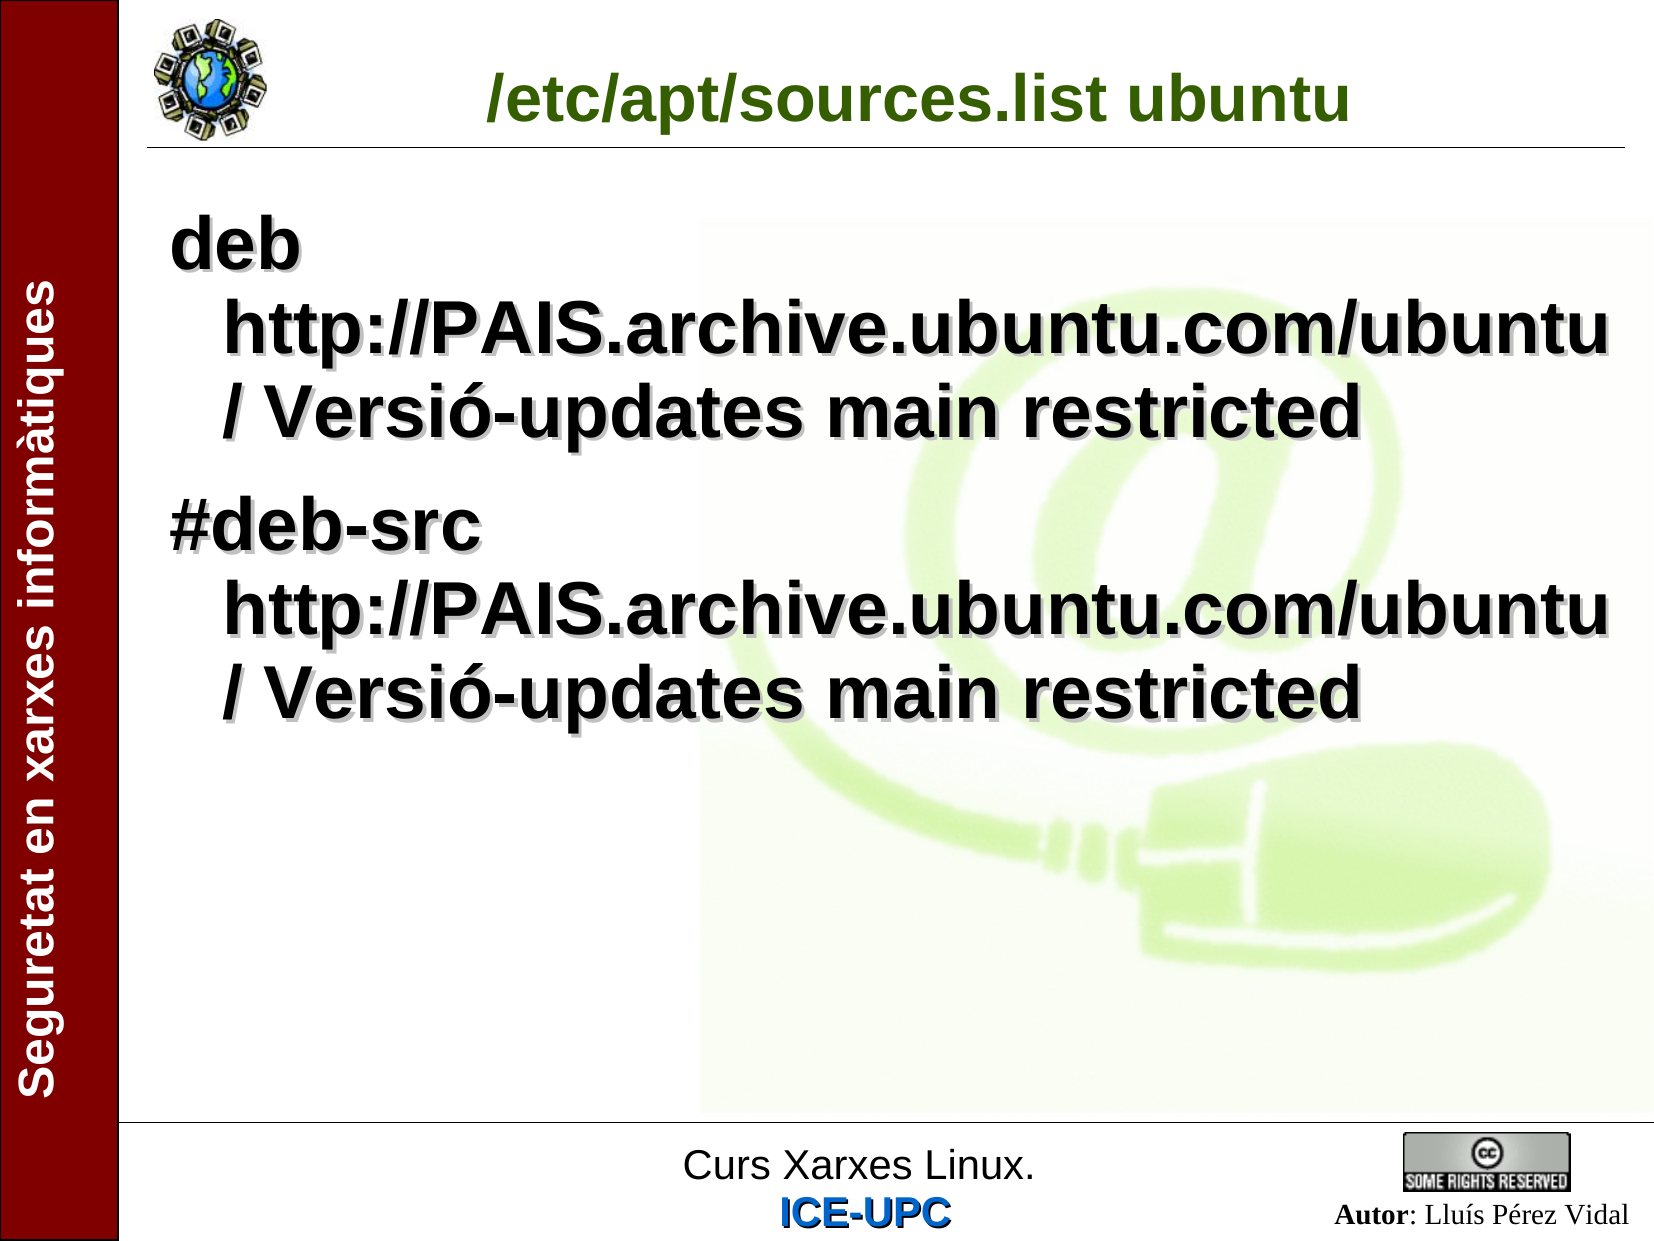

# /etc/apt/sources.list ubuntu
deb http://PAIS.archive.ubuntu.com/ubuntu/ Versió-updates main restricted
#deb-src http://PAIS.archive.ubuntu.com/ubuntu/ Versió-updates main restricted